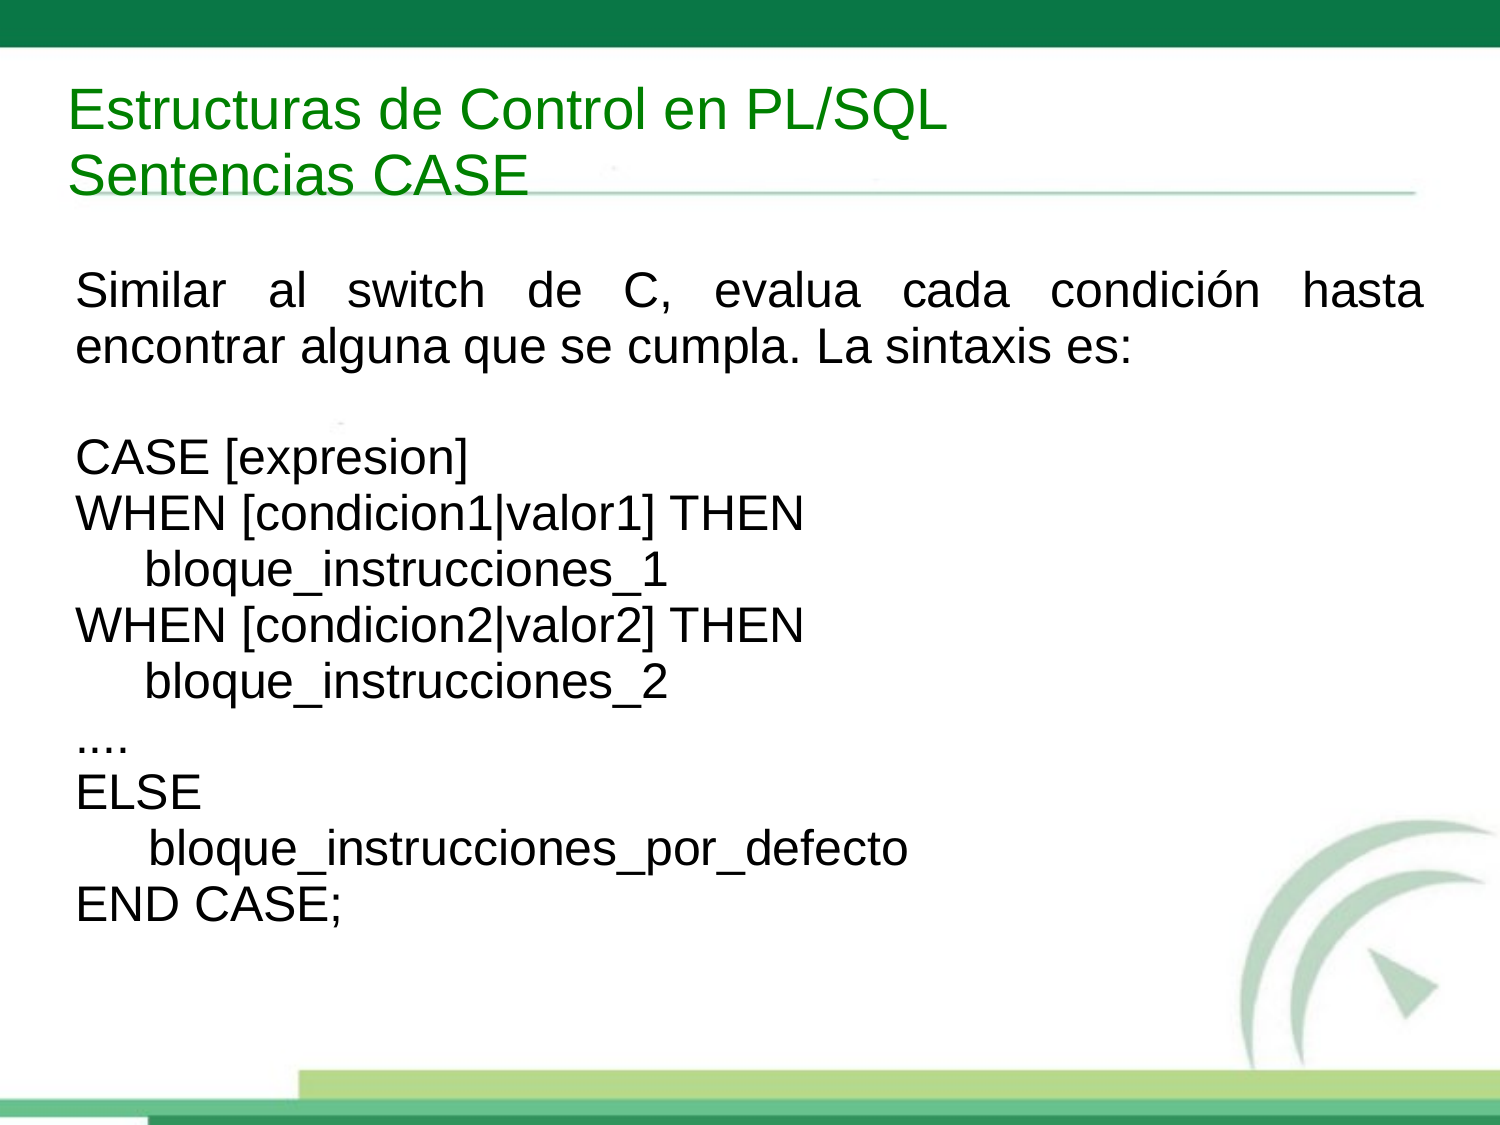

# Estructuras de Control en PL/SQL Sentencias CASE
Similar al switch de C, evalua cada condición hasta encontrar alguna que se cumpla. La sintaxis es:
CASE [expresion]
WHEN [condicion1|valor1] THEN
 bloque_instrucciones_1
WHEN [condicion2|valor2] THEN
 bloque_instrucciones_2
....
ELSE
	bloque_instrucciones_por_defecto
END CASE;